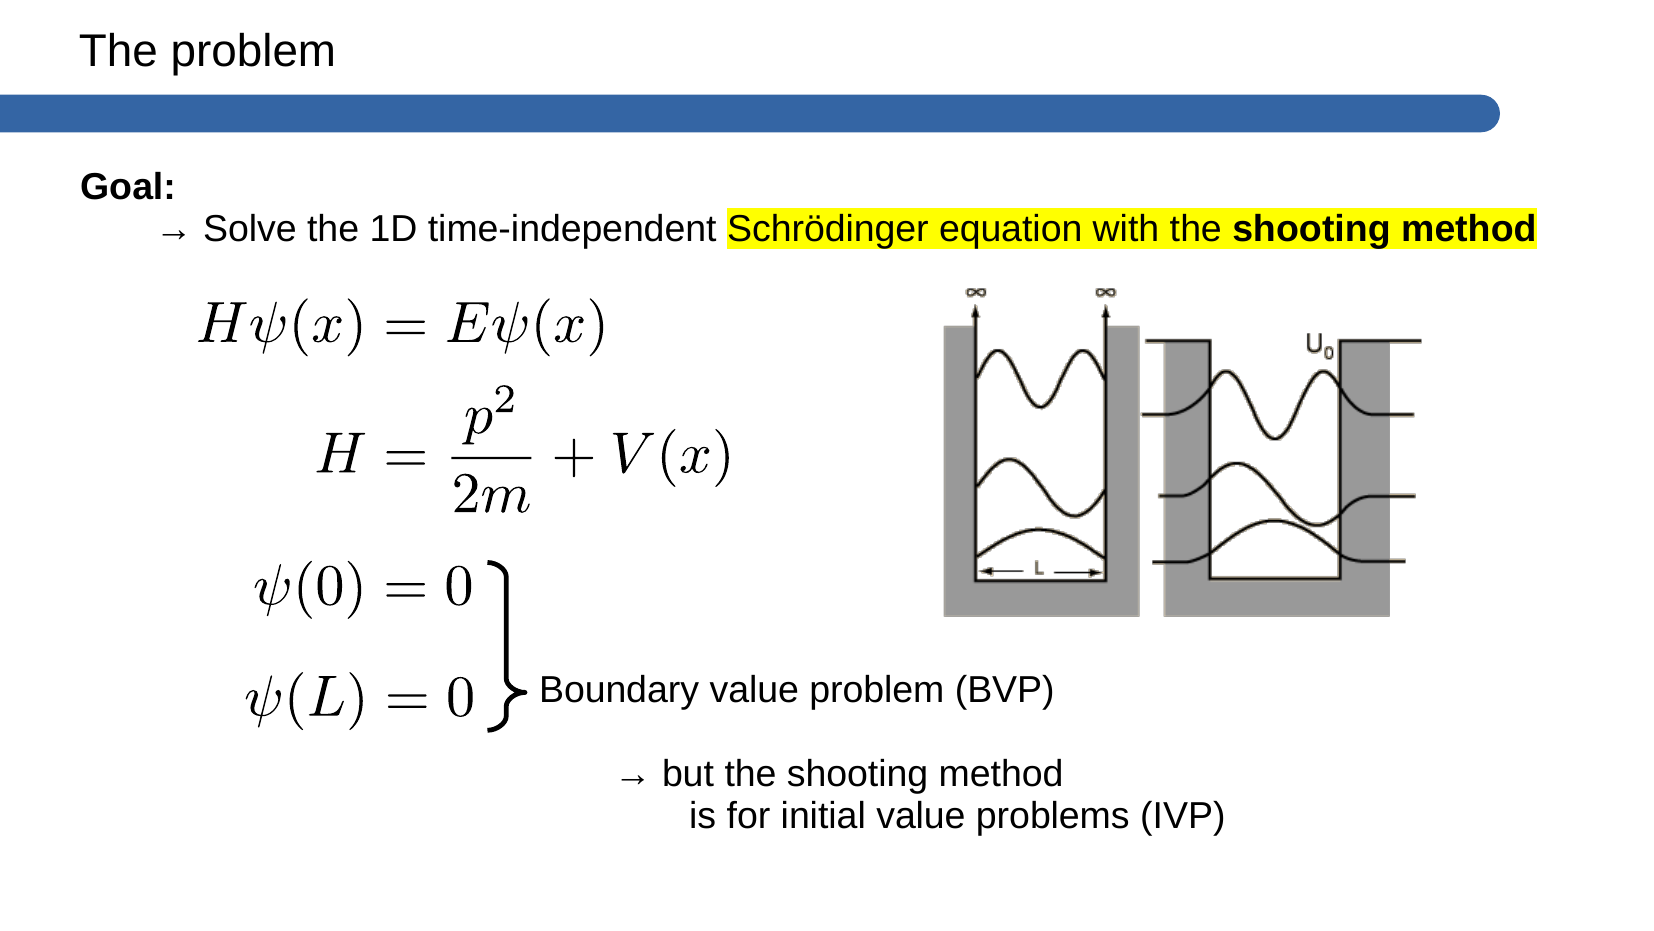

# The problem
Goal:
	→ Solve the 1D time-independent Schrödinger equation with the shooting method
Boundary value problem (BVP)
	→ but the shooting method
		is for initial value problems (IVP)